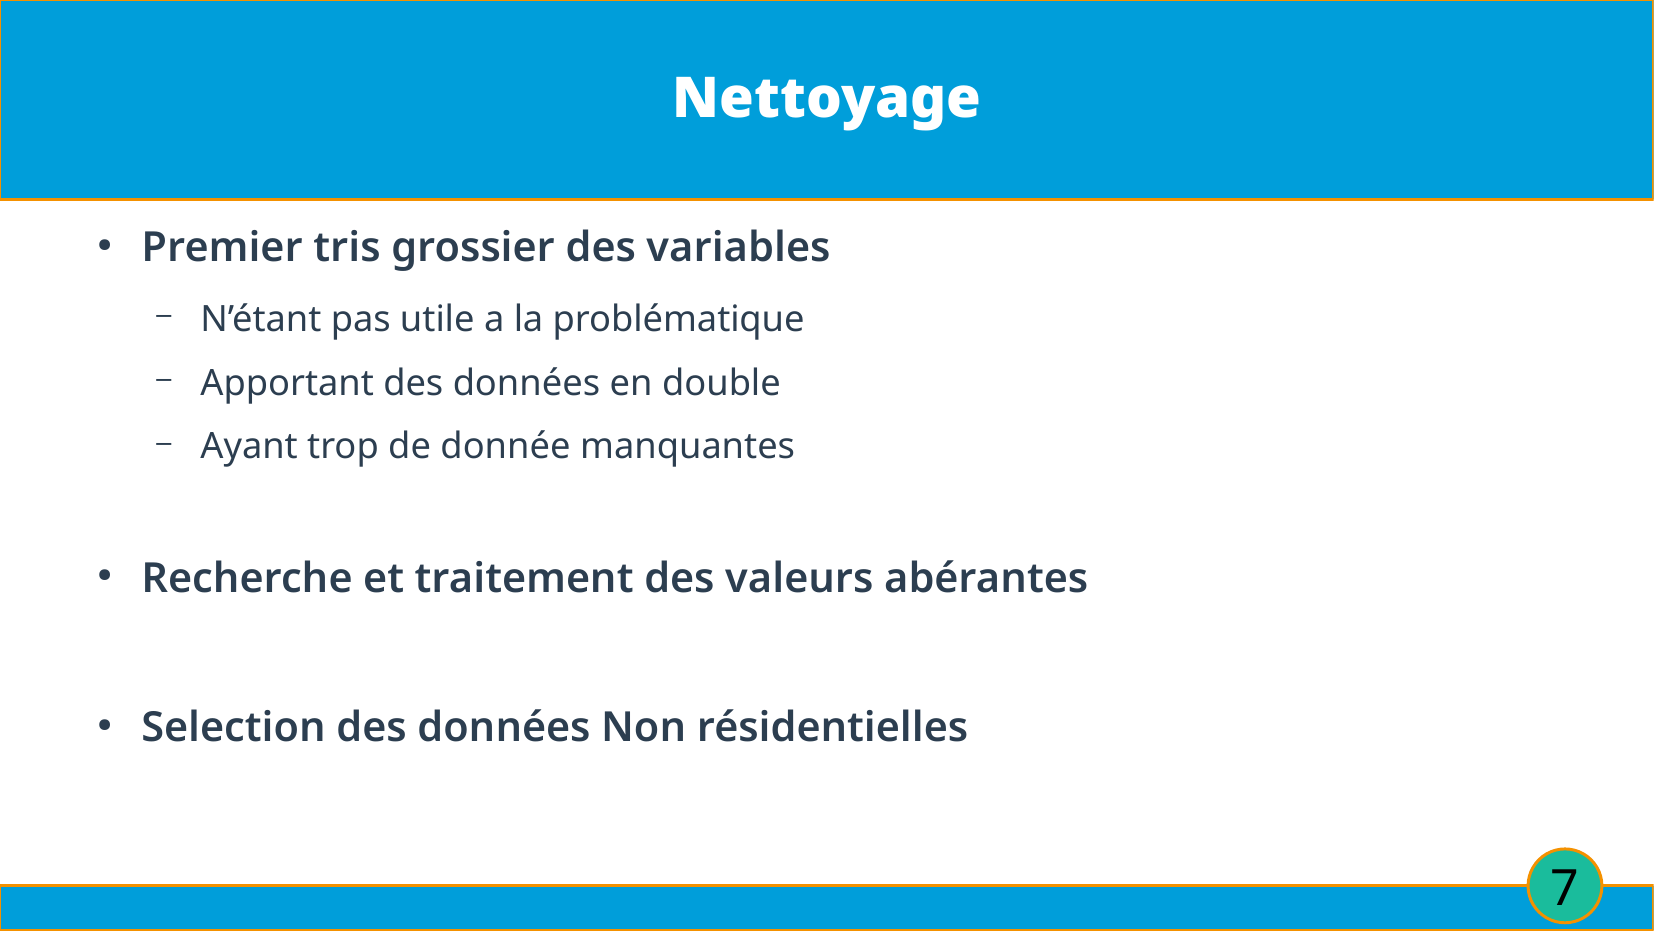

# Nettoyage
Premier tris grossier des variables
N’étant pas utile a la problématique
Apportant des données en double
Ayant trop de donnée manquantes
Recherche et traitement des valeurs abérantes
Selection des données Non résidentielles